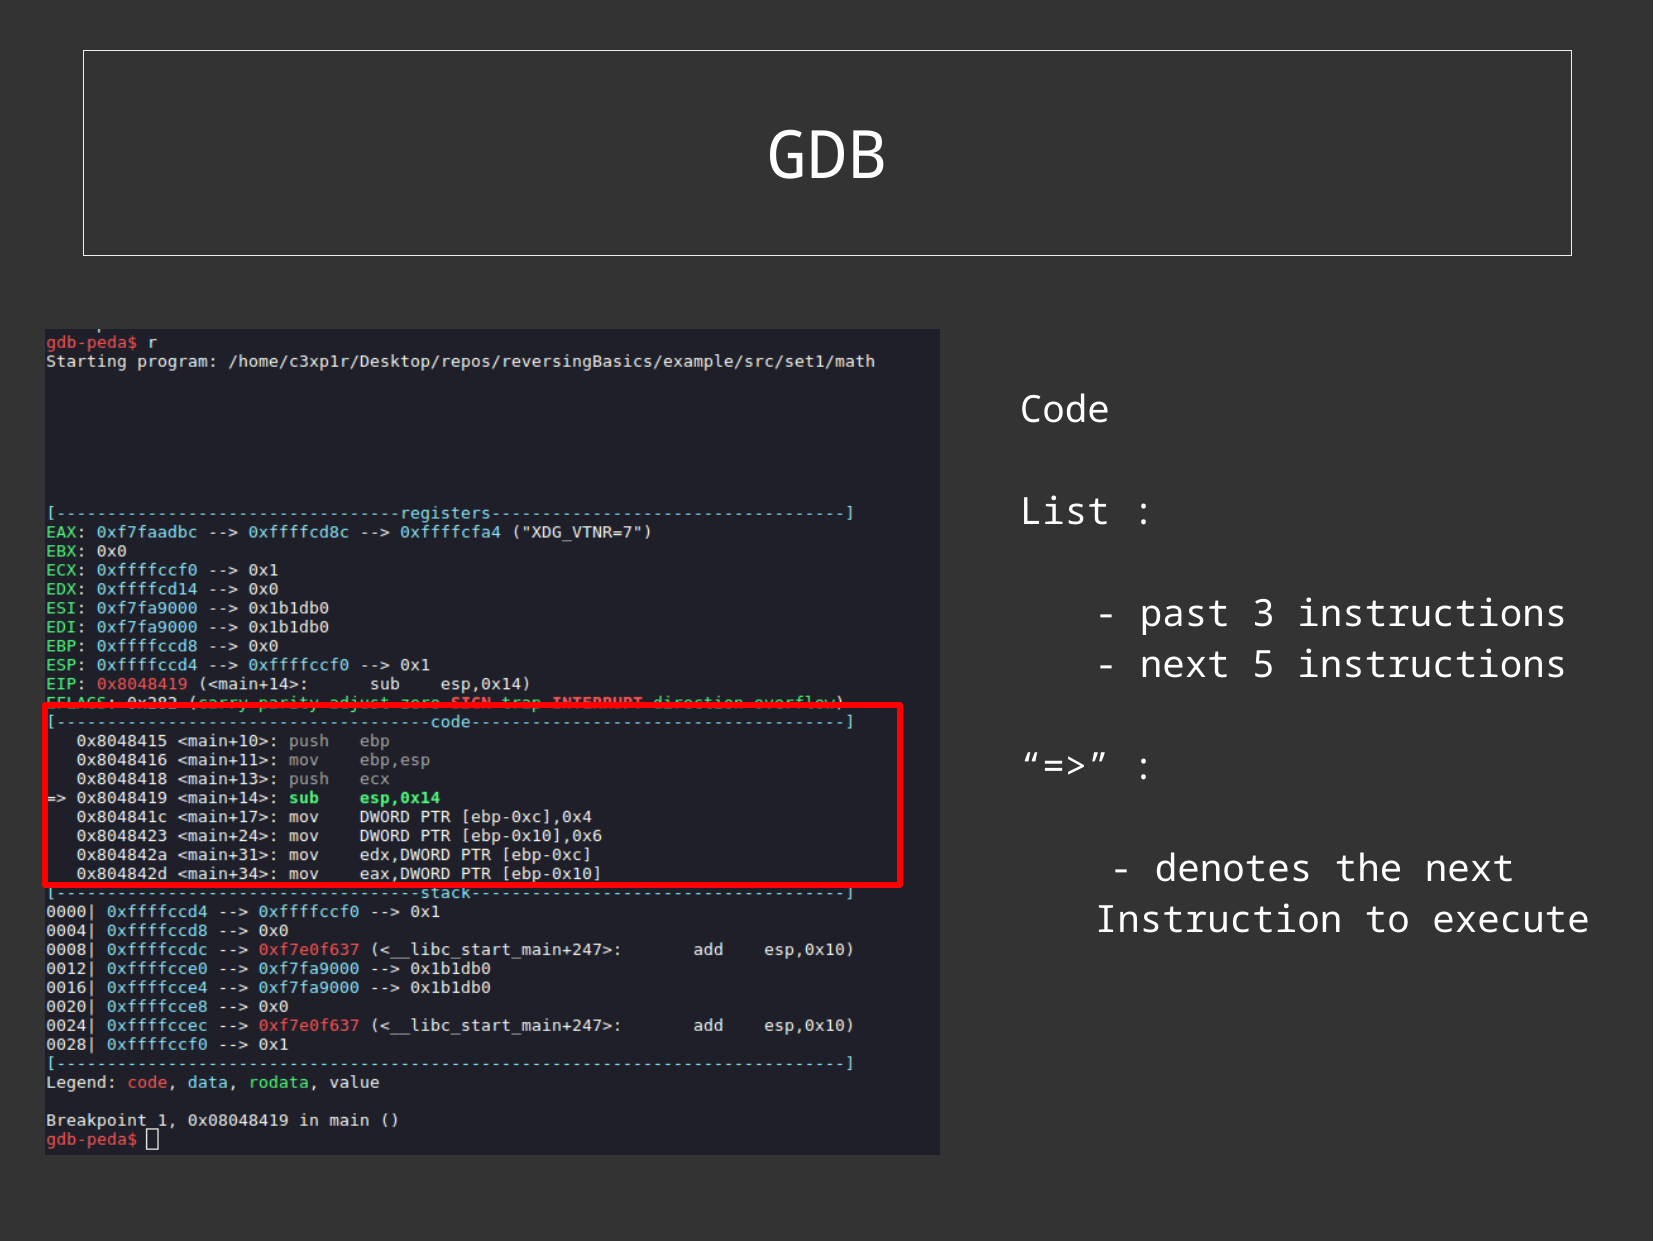

GDB
Code
List :
	- past 3 instructions
	- next 5 instructions
“=>” :
 - denotes the next
	Instruction to execute